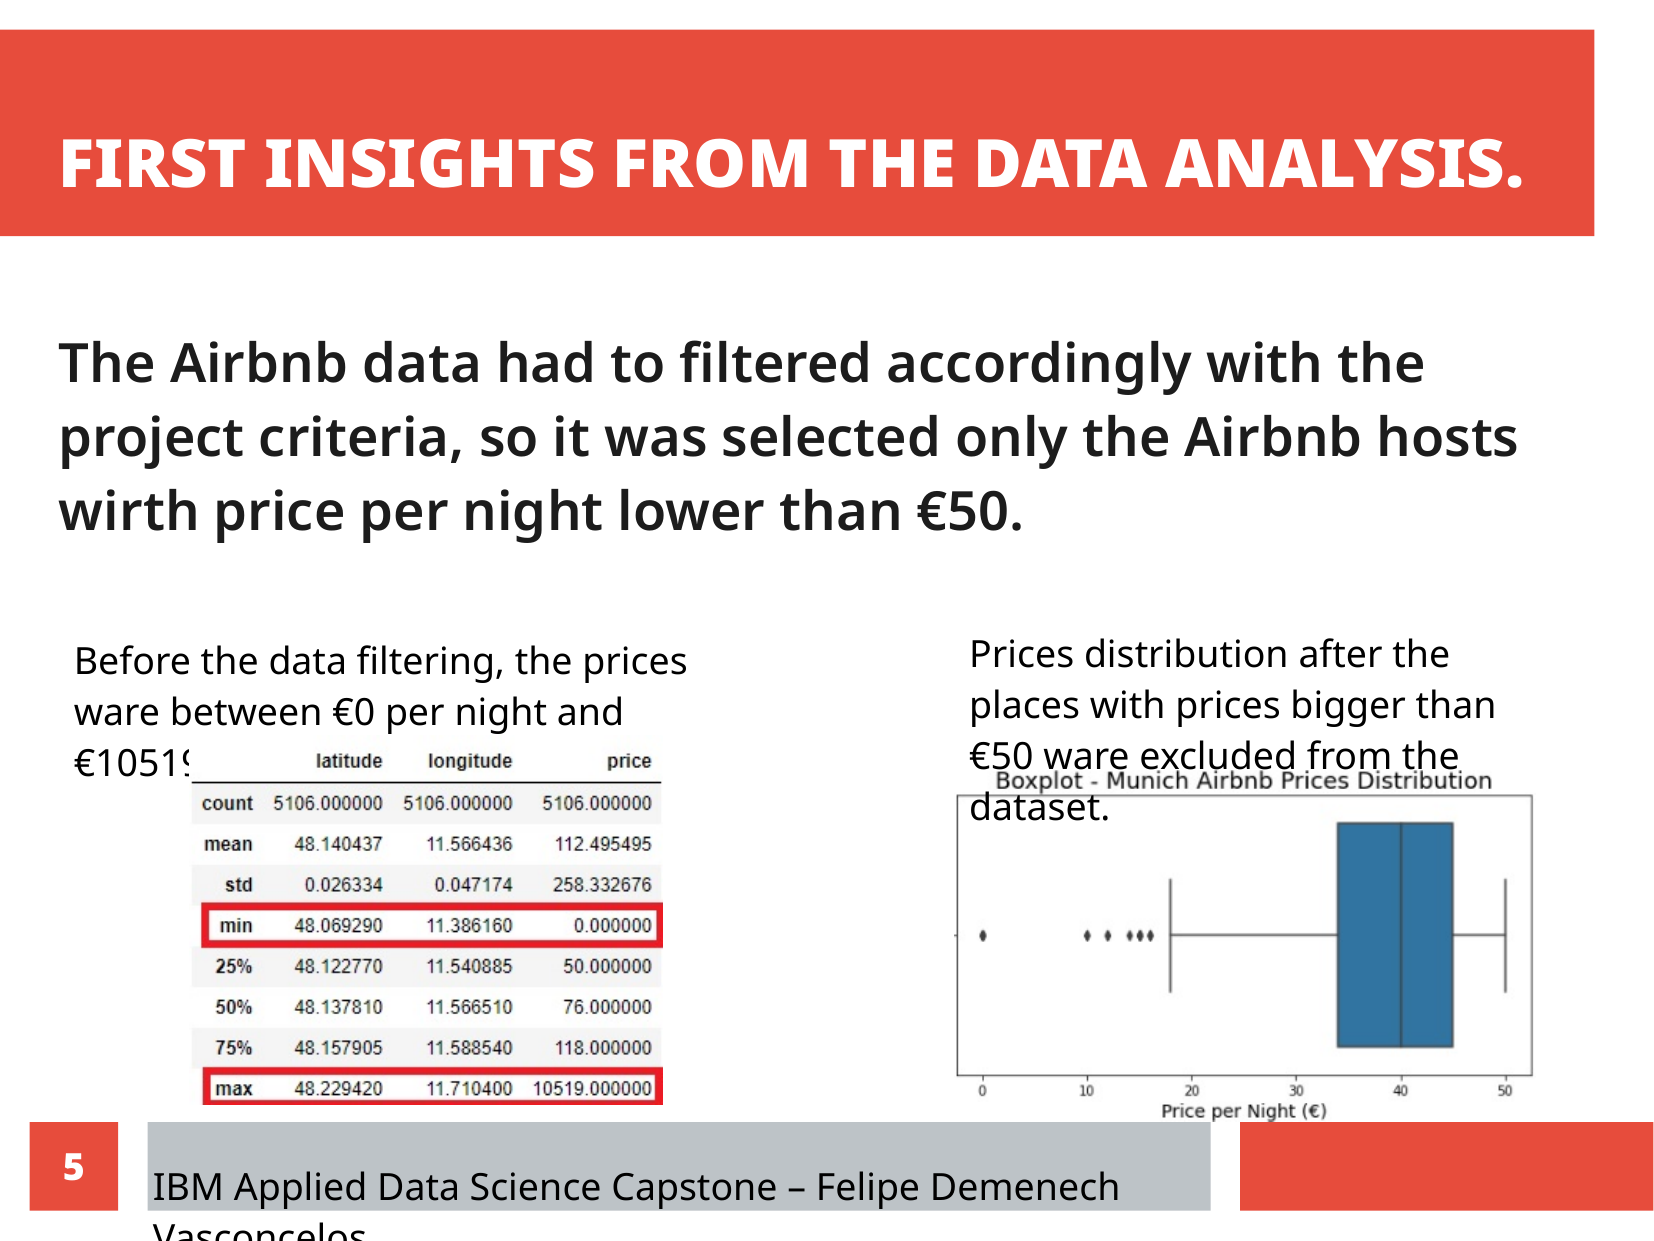

# FIRST INSIGHTS FROM THE DATA ANALYSIS.
The Airbnb data had to filtered accordingly with the project criteria, so it was selected only the Airbnb hosts wirth price per night lower than €50.
Prices distribution after the places with prices bigger than €50 ware excluded from the dataset.
Before the data filtering, the prices ware between €0 per night and €10519 per night.
5
IBM Applied Data Science Capstone – Felipe Demenech Vasconcelos.